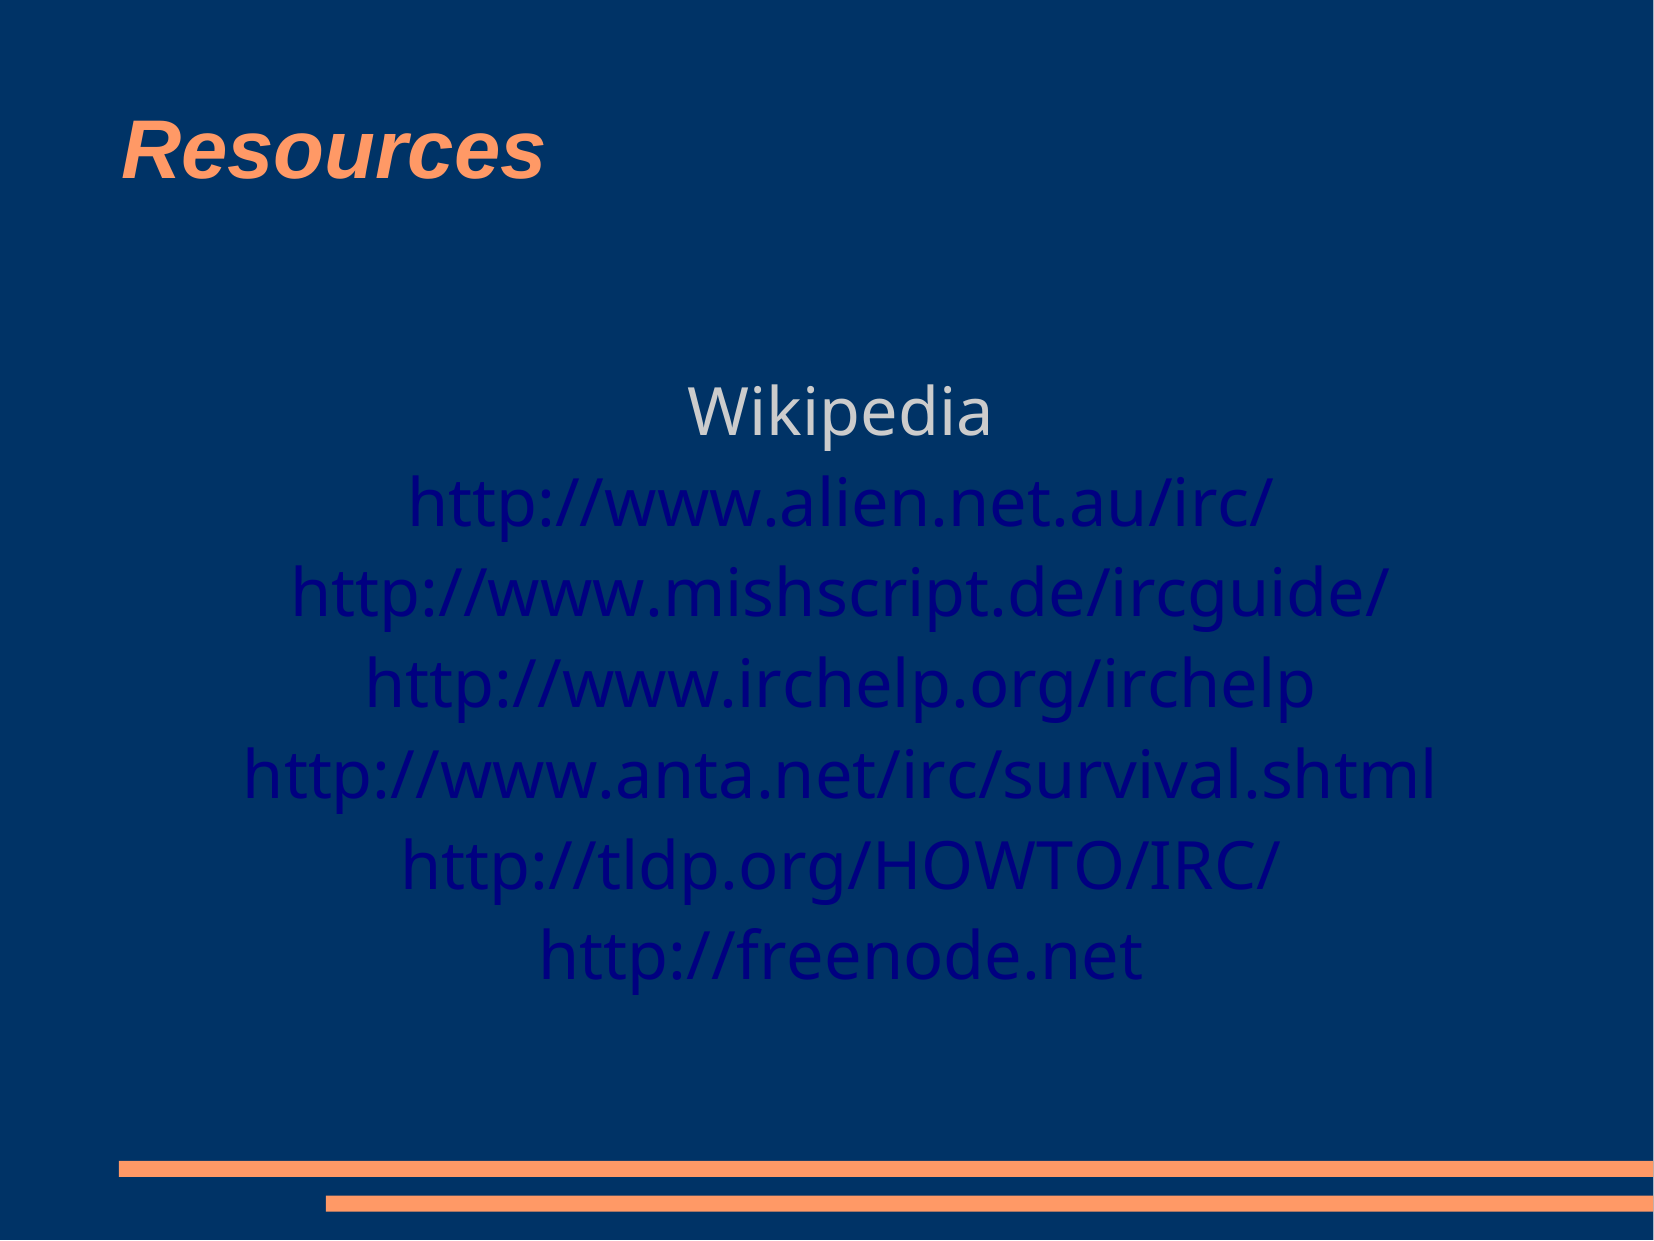

# Resources
Wikipedia
http://www.alien.net.au/irc/
http://www.mishscript.de/ircguide/
http://www.irchelp.org/irchelp
http://www.anta.net/irc/survival.shtml
http://tldp.org/HOWTO/IRC/
http://freenode.net